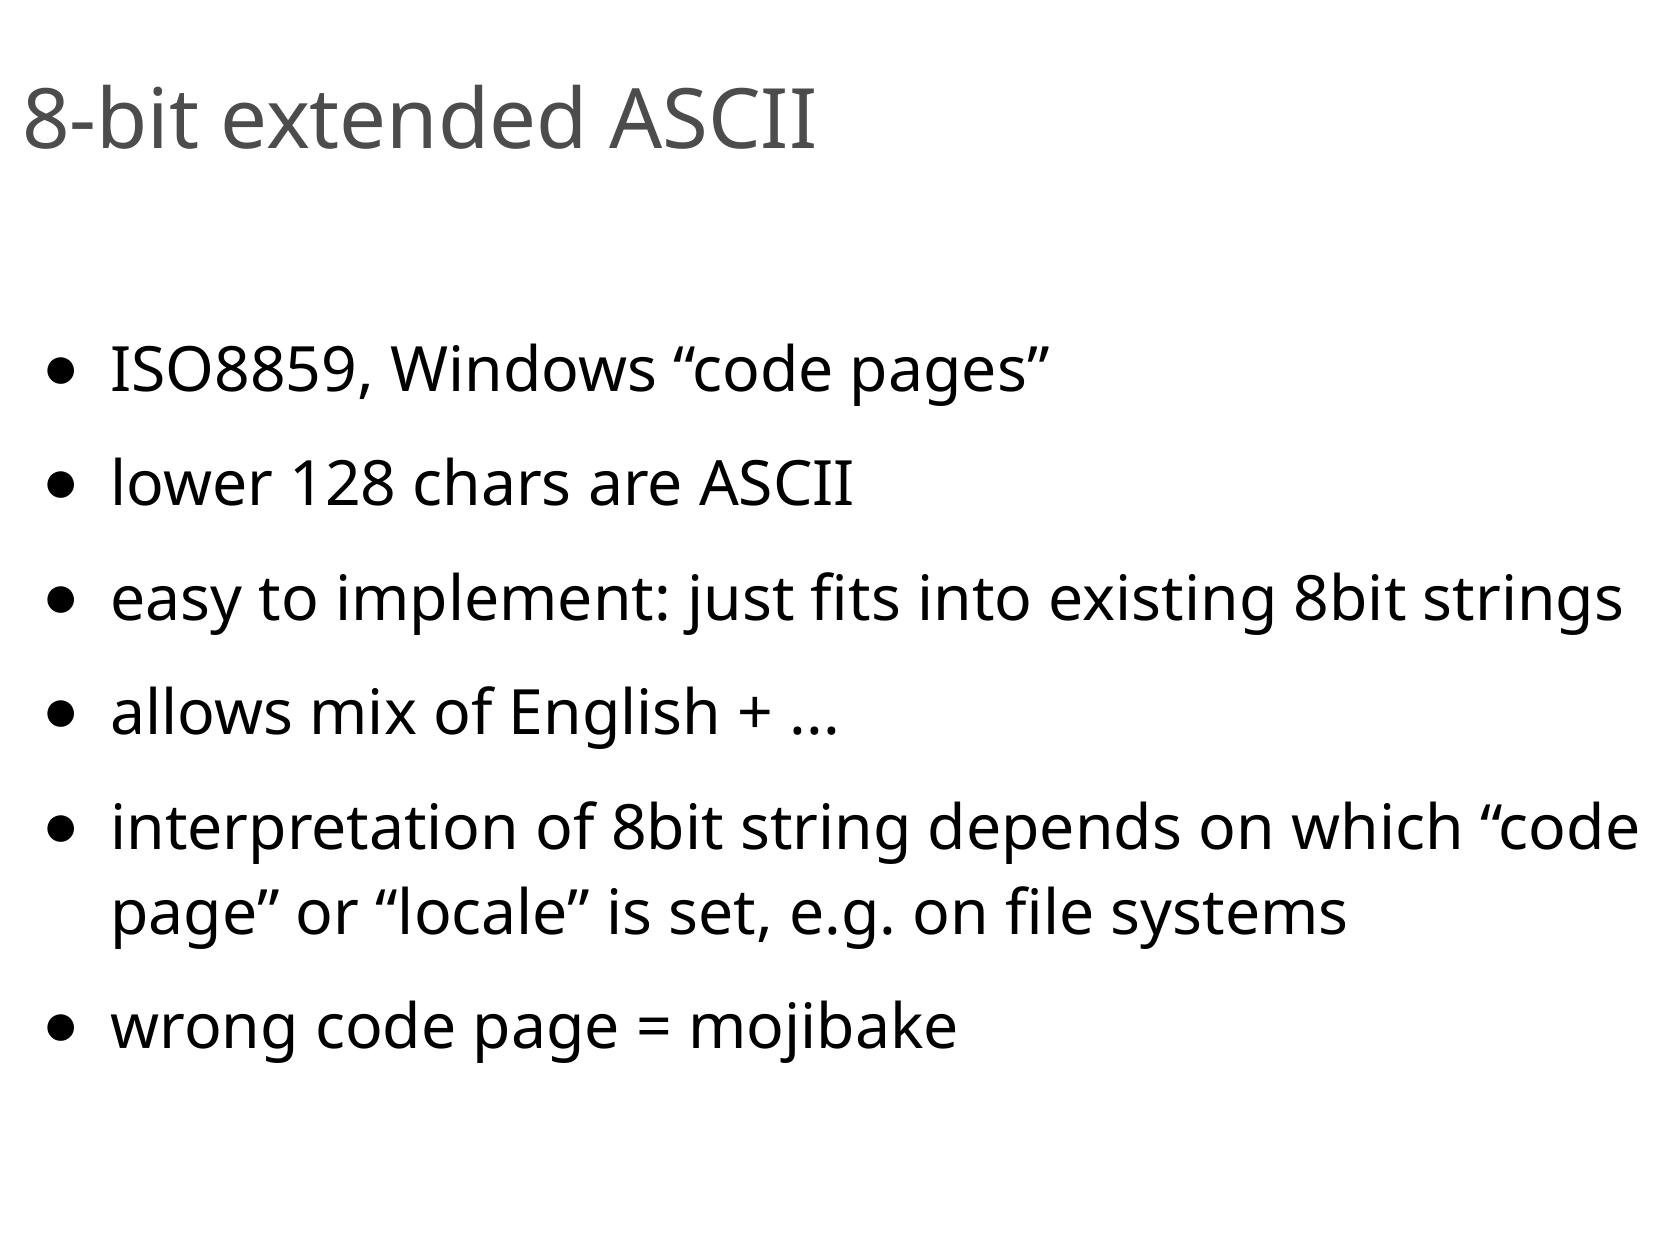

# 8-bit extended ASCII
ISO8859, Windows “code pages”
lower 128 chars are ASCII
easy to implement: just fits into existing 8bit strings
allows mix of English + ...
interpretation of 8bit string depends on which “code page” or “locale” is set, e.g. on file systems
wrong code page = mojibake